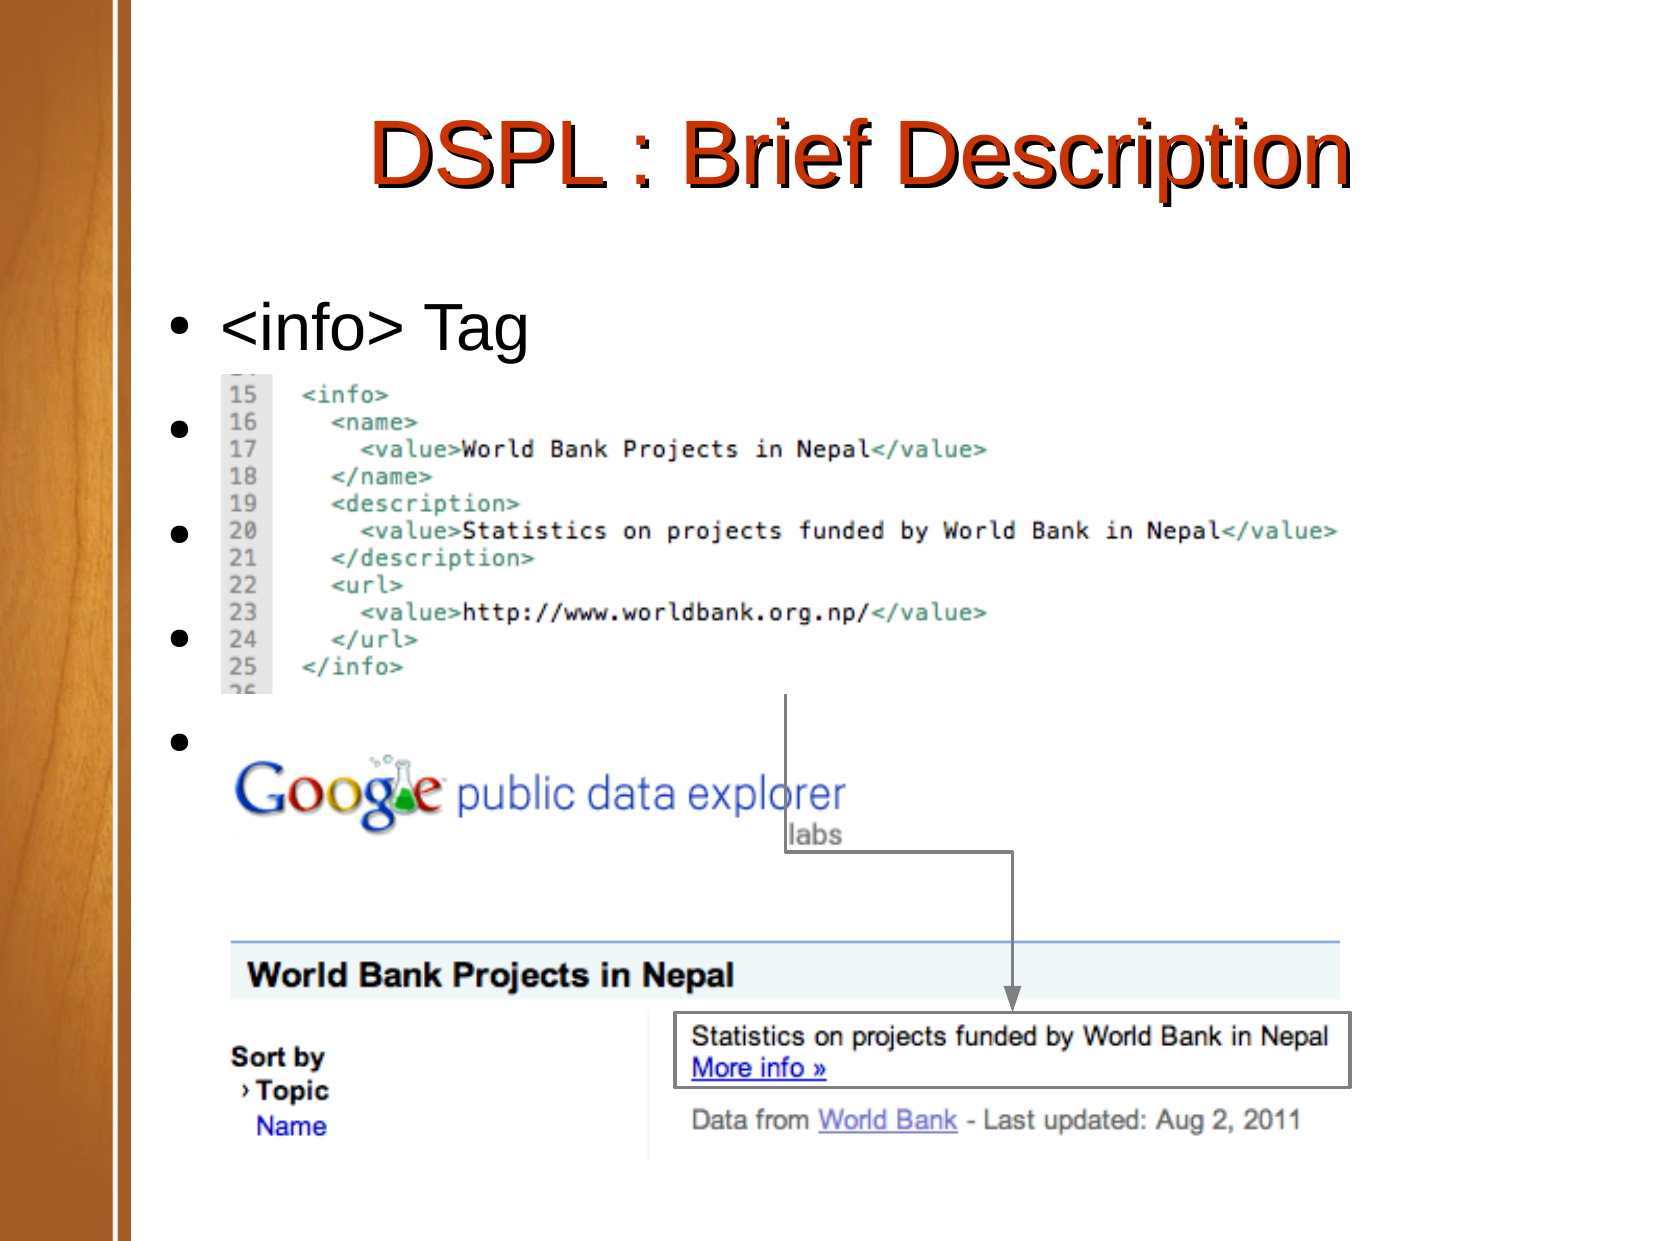

# DSPL : Brief Description
<info> Tag